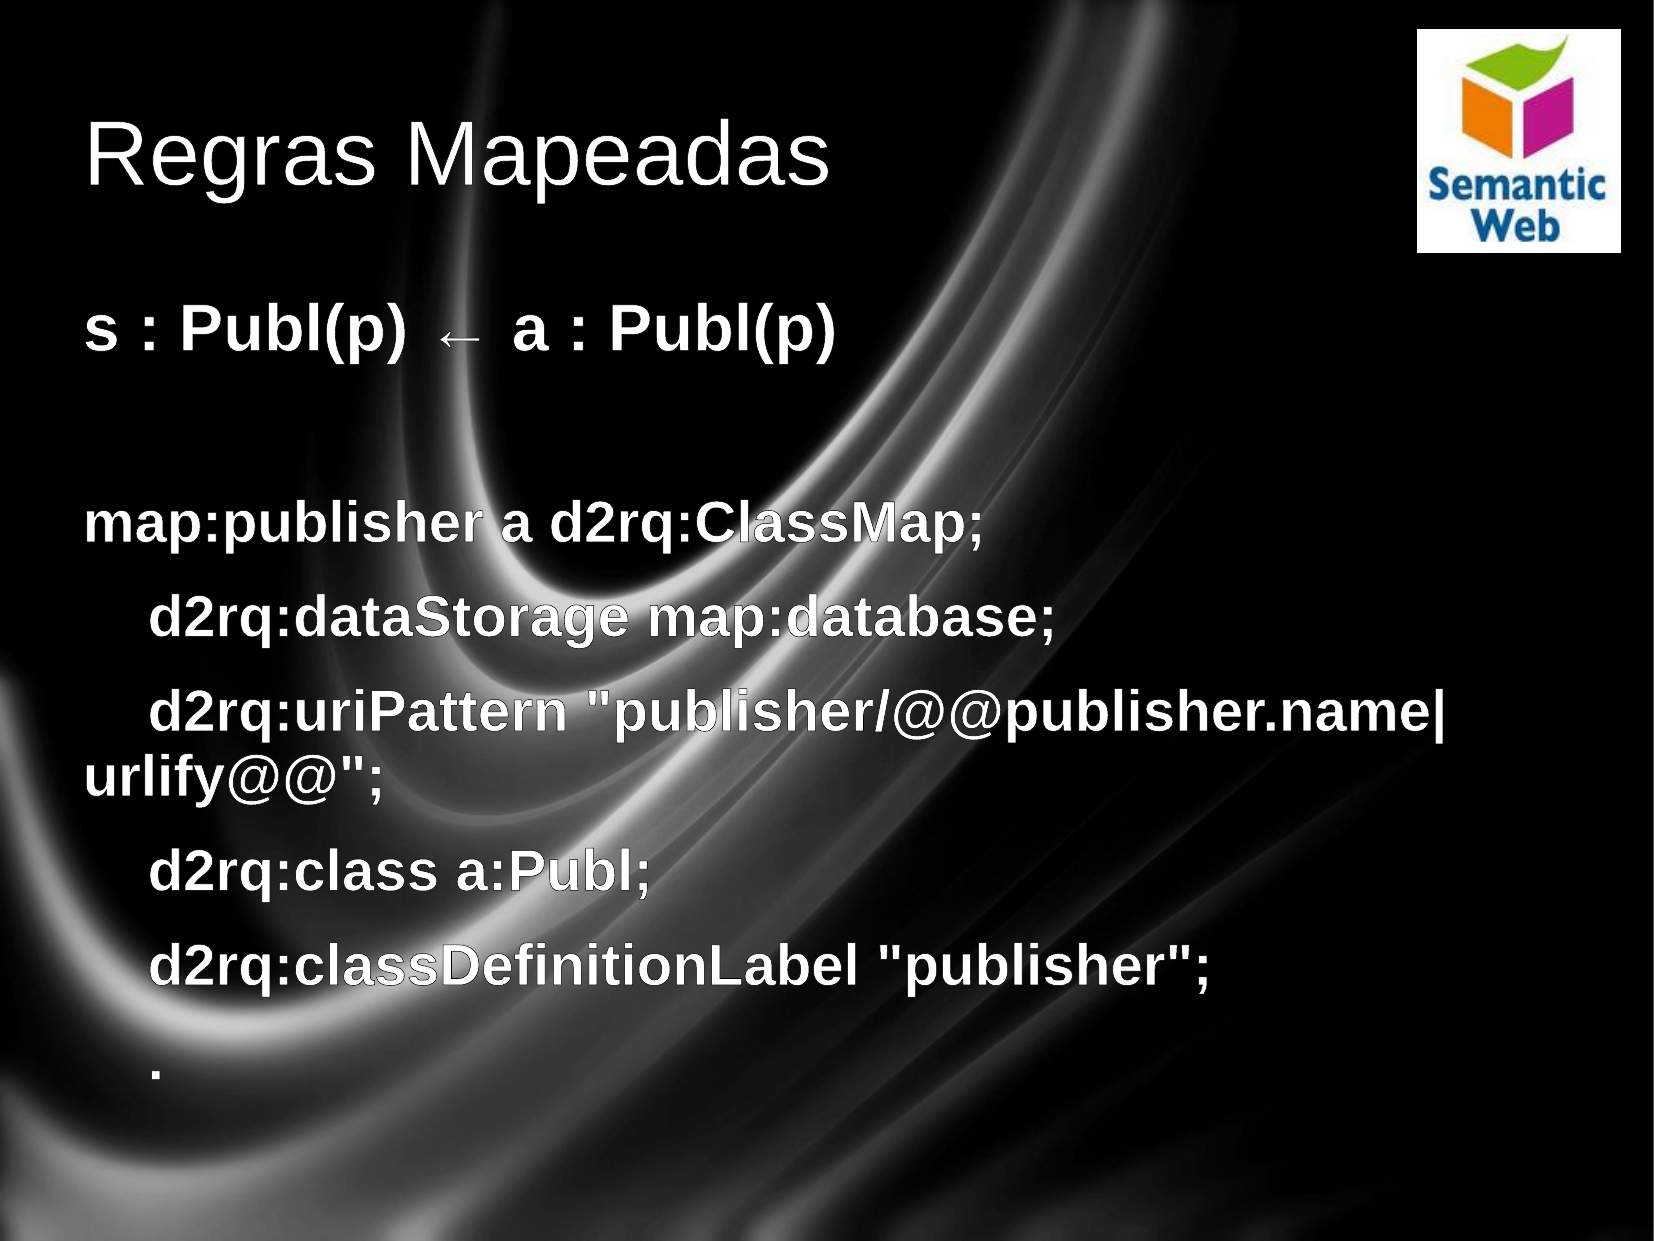

# Regras Mapeadas
s : Publ(p) ← a : Publ(p)
map:publisher a d2rq:ClassMap;
 d2rq:dataStorage map:database;
 d2rq:uriPattern "publisher/@@publisher.name|urlify@@";
 d2rq:class a:Publ;
 d2rq:classDefinitionLabel "publisher";
 .